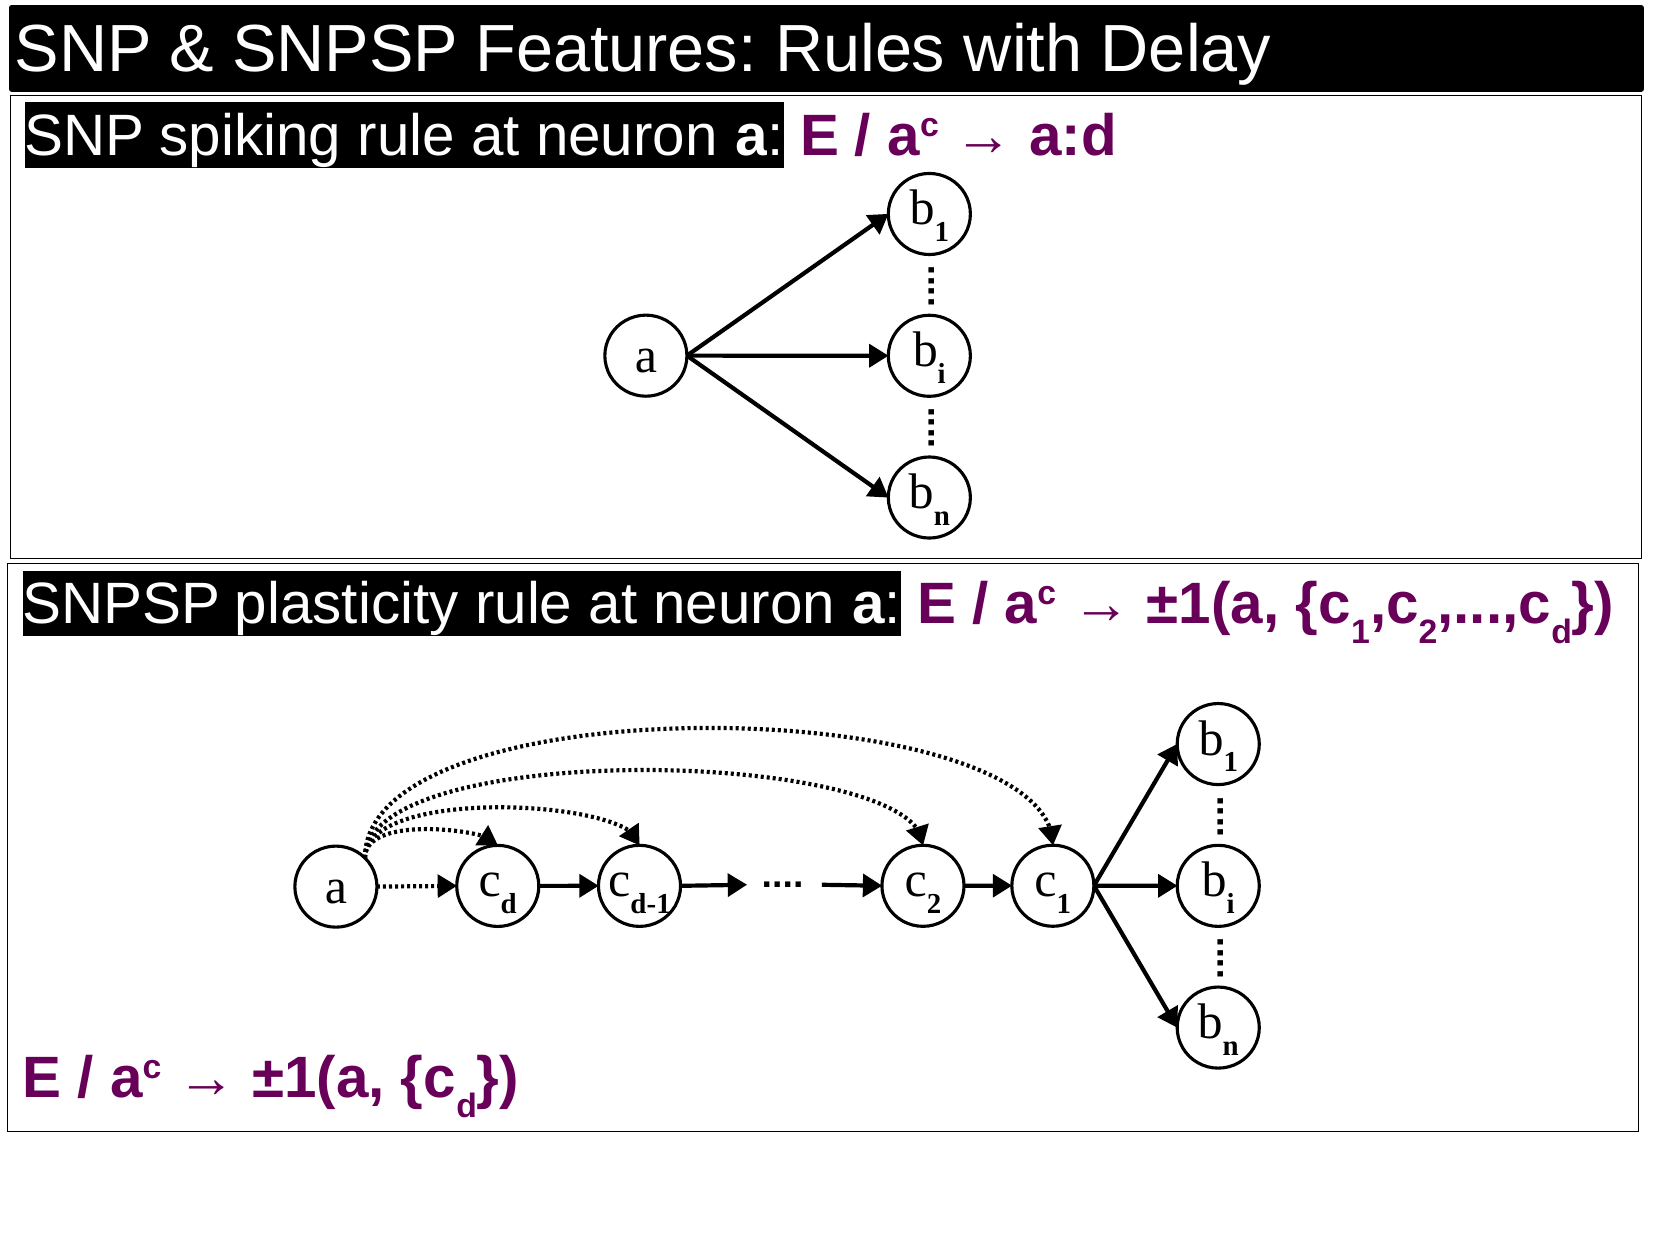

# SNP & SNPSP Features: Rules with Delay
SNP spiking rule at neuron a: E / ac → a:d
b1
....
a
bi
....
bn
SNPSP plasticity rule at neuron a: E / ac → ±1(a, {c1,c2,...,cd})
E / ac → ±1(a, {cd})
b1
....
c1
c2
cd-1
bi
cd
....
a
....
bn